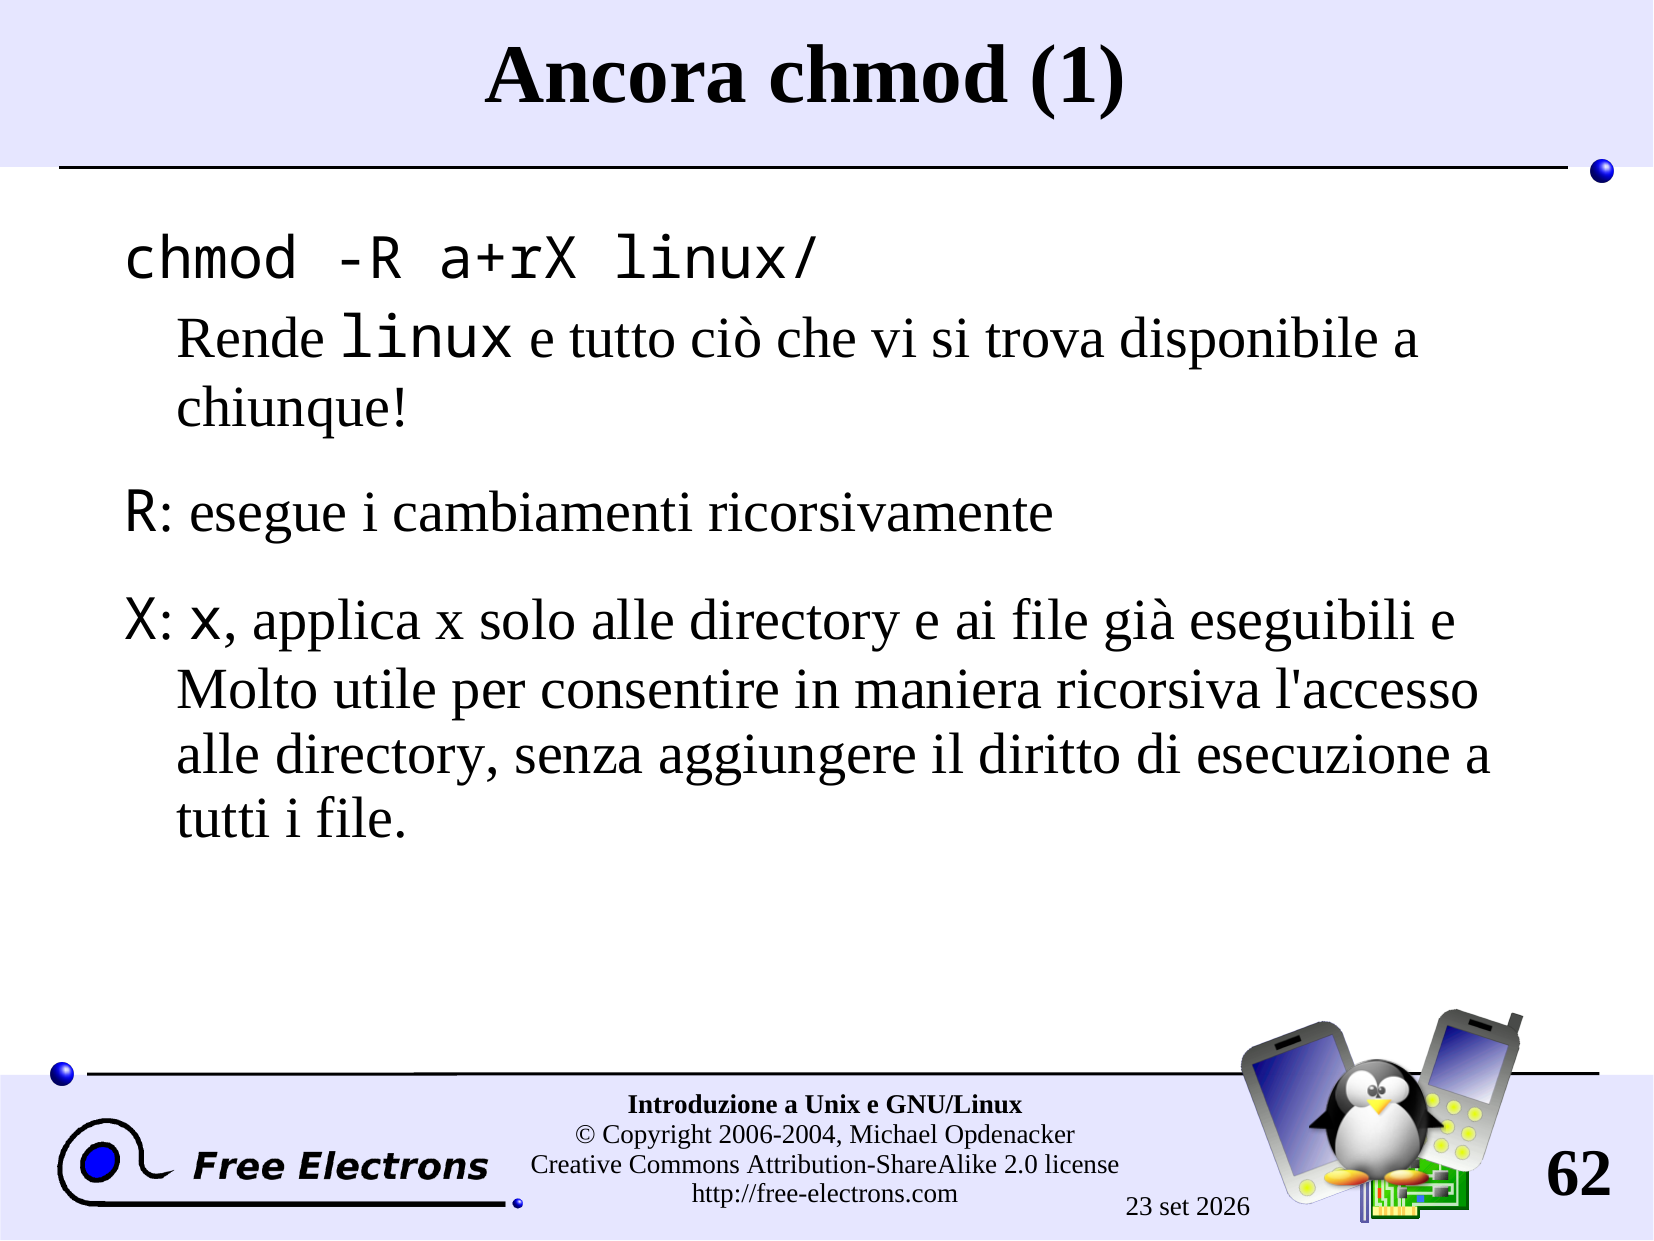

# Ancora chmod (1)
chmod -R a+rX linux/
Rende linux e tutto ciò che vi si trova disponibile a chiunque!
R: esegue i cambiamenti ricorsivamente
X: x, applica x solo alle directory e ai file già eseguibili e
Molto utile per consentire in maniera ricorsiva l'accesso alle directory, senza aggiungere il diritto di esecuzione a tutti i file.